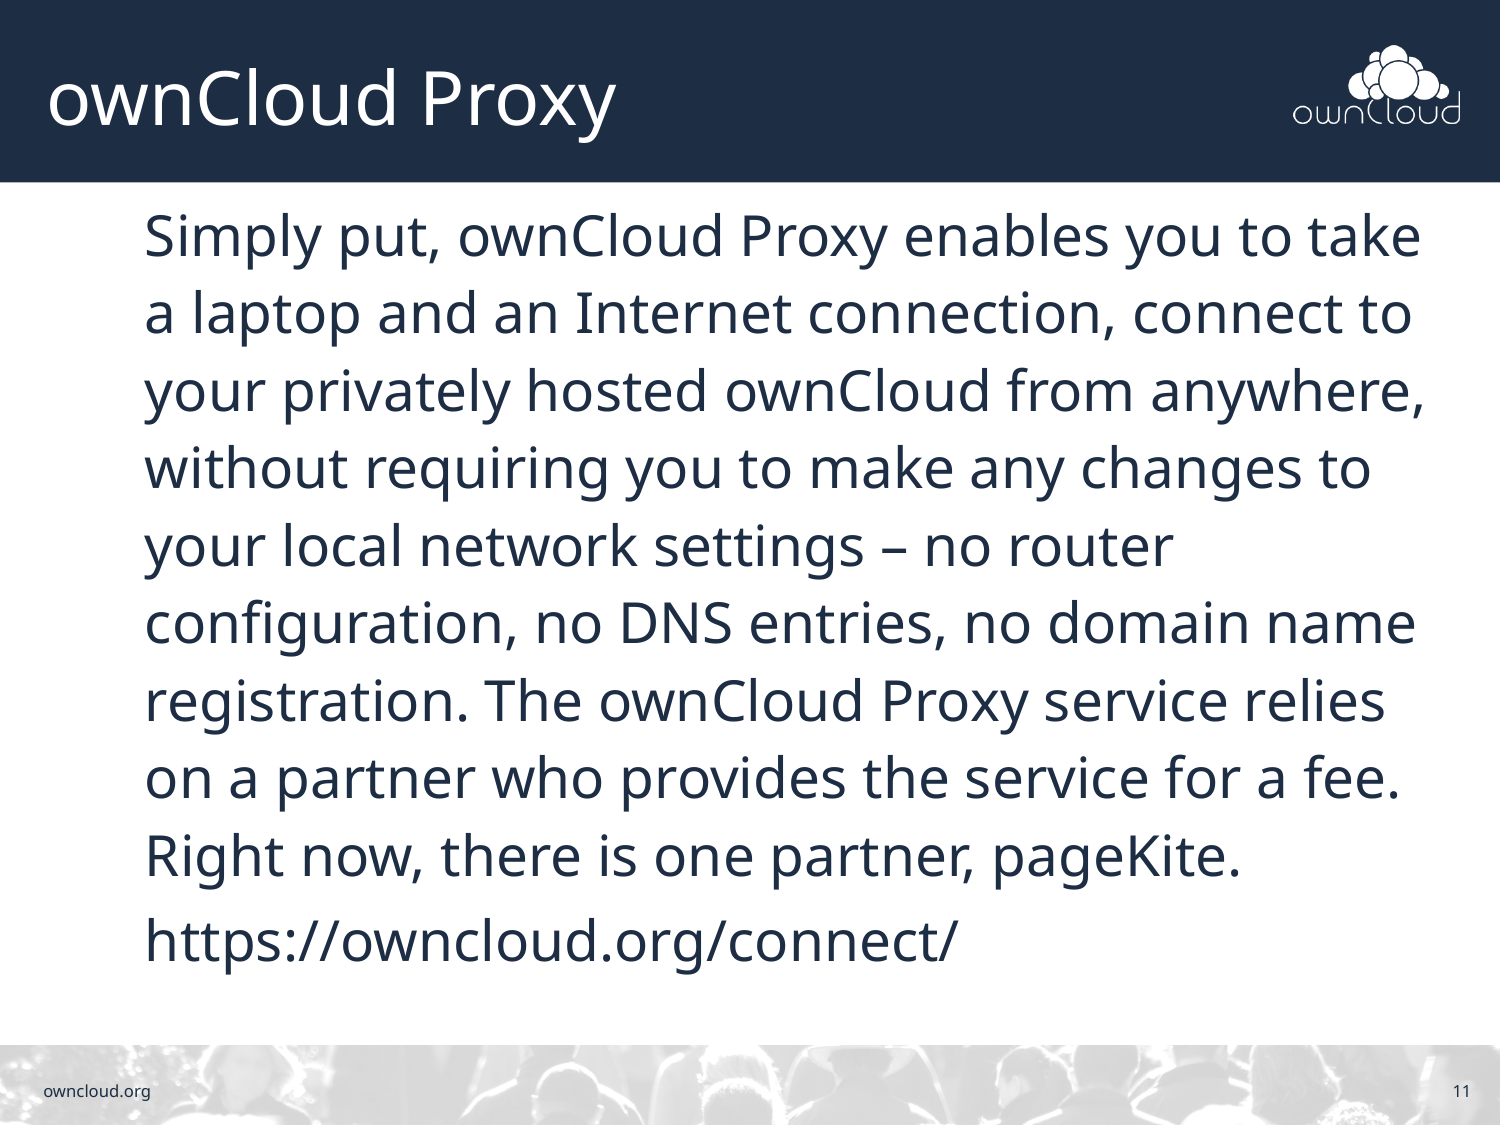

# ownCloud Proxy
Simply put, ownCloud Proxy enables you to take a laptop and an Internet connection, connect to your privately hosted ownCloud from anywhere, without requiring you to make any changes to your local network settings – no router configuration, no DNS entries, no domain name registration. The ownCloud Proxy service relies on a partner who provides the service for a fee. Right now, there is one partner, pageKite.
https://owncloud.org/connect/